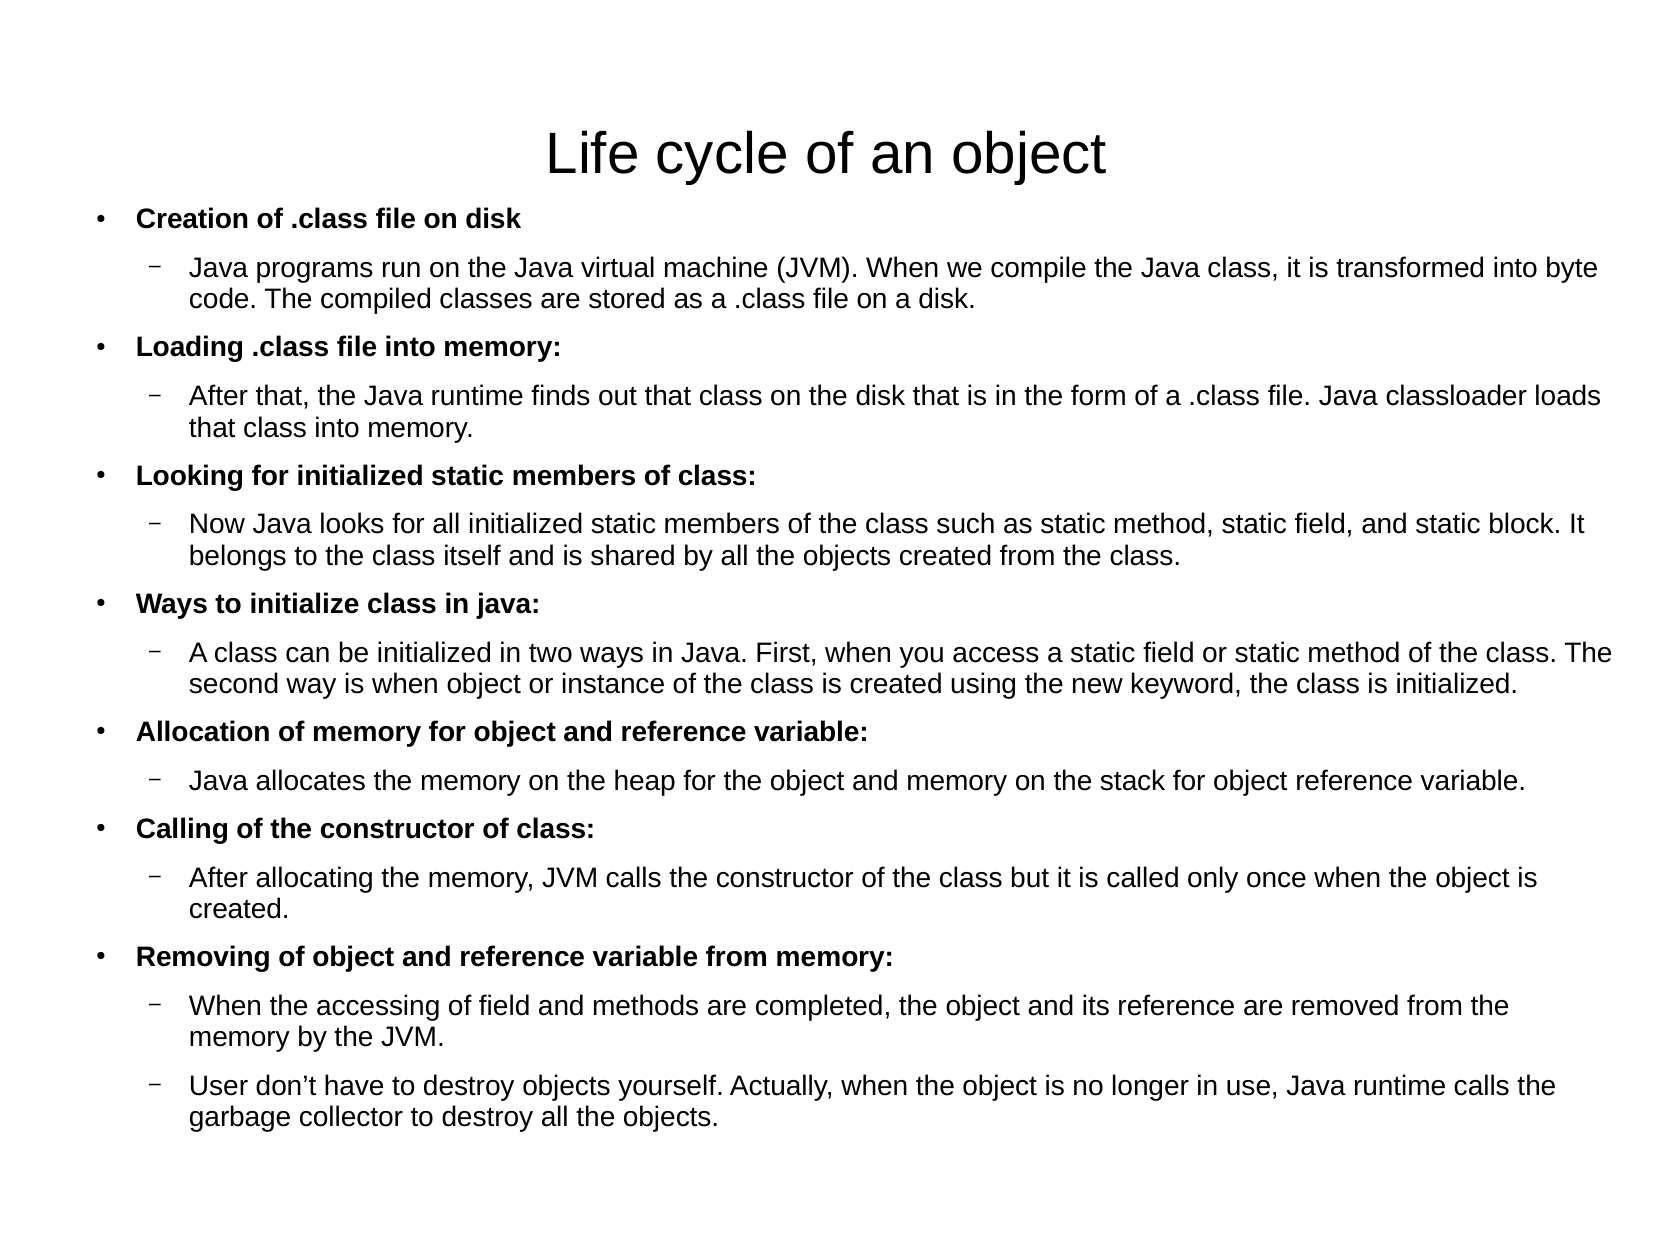

# Life cycle of an object
Creation of .class file on disk
Java programs run on the Java virtual machine (JVM). When we compile the Java class, it is transformed into byte code. The compiled classes are stored as a .class file on a disk.
Loading .class file into memory:
After that, the Java runtime finds out that class on the disk that is in the form of a .class file. Java classloader loads that class into memory.
Looking for initialized static members of class:
Now Java looks for all initialized static members of the class such as static method, static field, and static block. It belongs to the class itself and is shared by all the objects created from the class.
Ways to initialize class in java:
A class can be initialized in two ways in Java. First, when you access a static field or static method of the class. The second way is when object or instance of the class is created using the new keyword, the class is initialized.
Allocation of memory for object and reference variable:
Java allocates the memory on the heap for the object and memory on the stack for object reference variable.
Calling of the constructor of class:
After allocating the memory, JVM calls the constructor of the class but it is called only once when the object is created.
Removing of object and reference variable from memory:
When the accessing of field and methods are completed, the object and its reference are removed from the memory by the JVM.
User don’t have to destroy objects yourself. Actually, when the object is no longer in use, Java runtime calls the garbage collector to destroy all the objects.